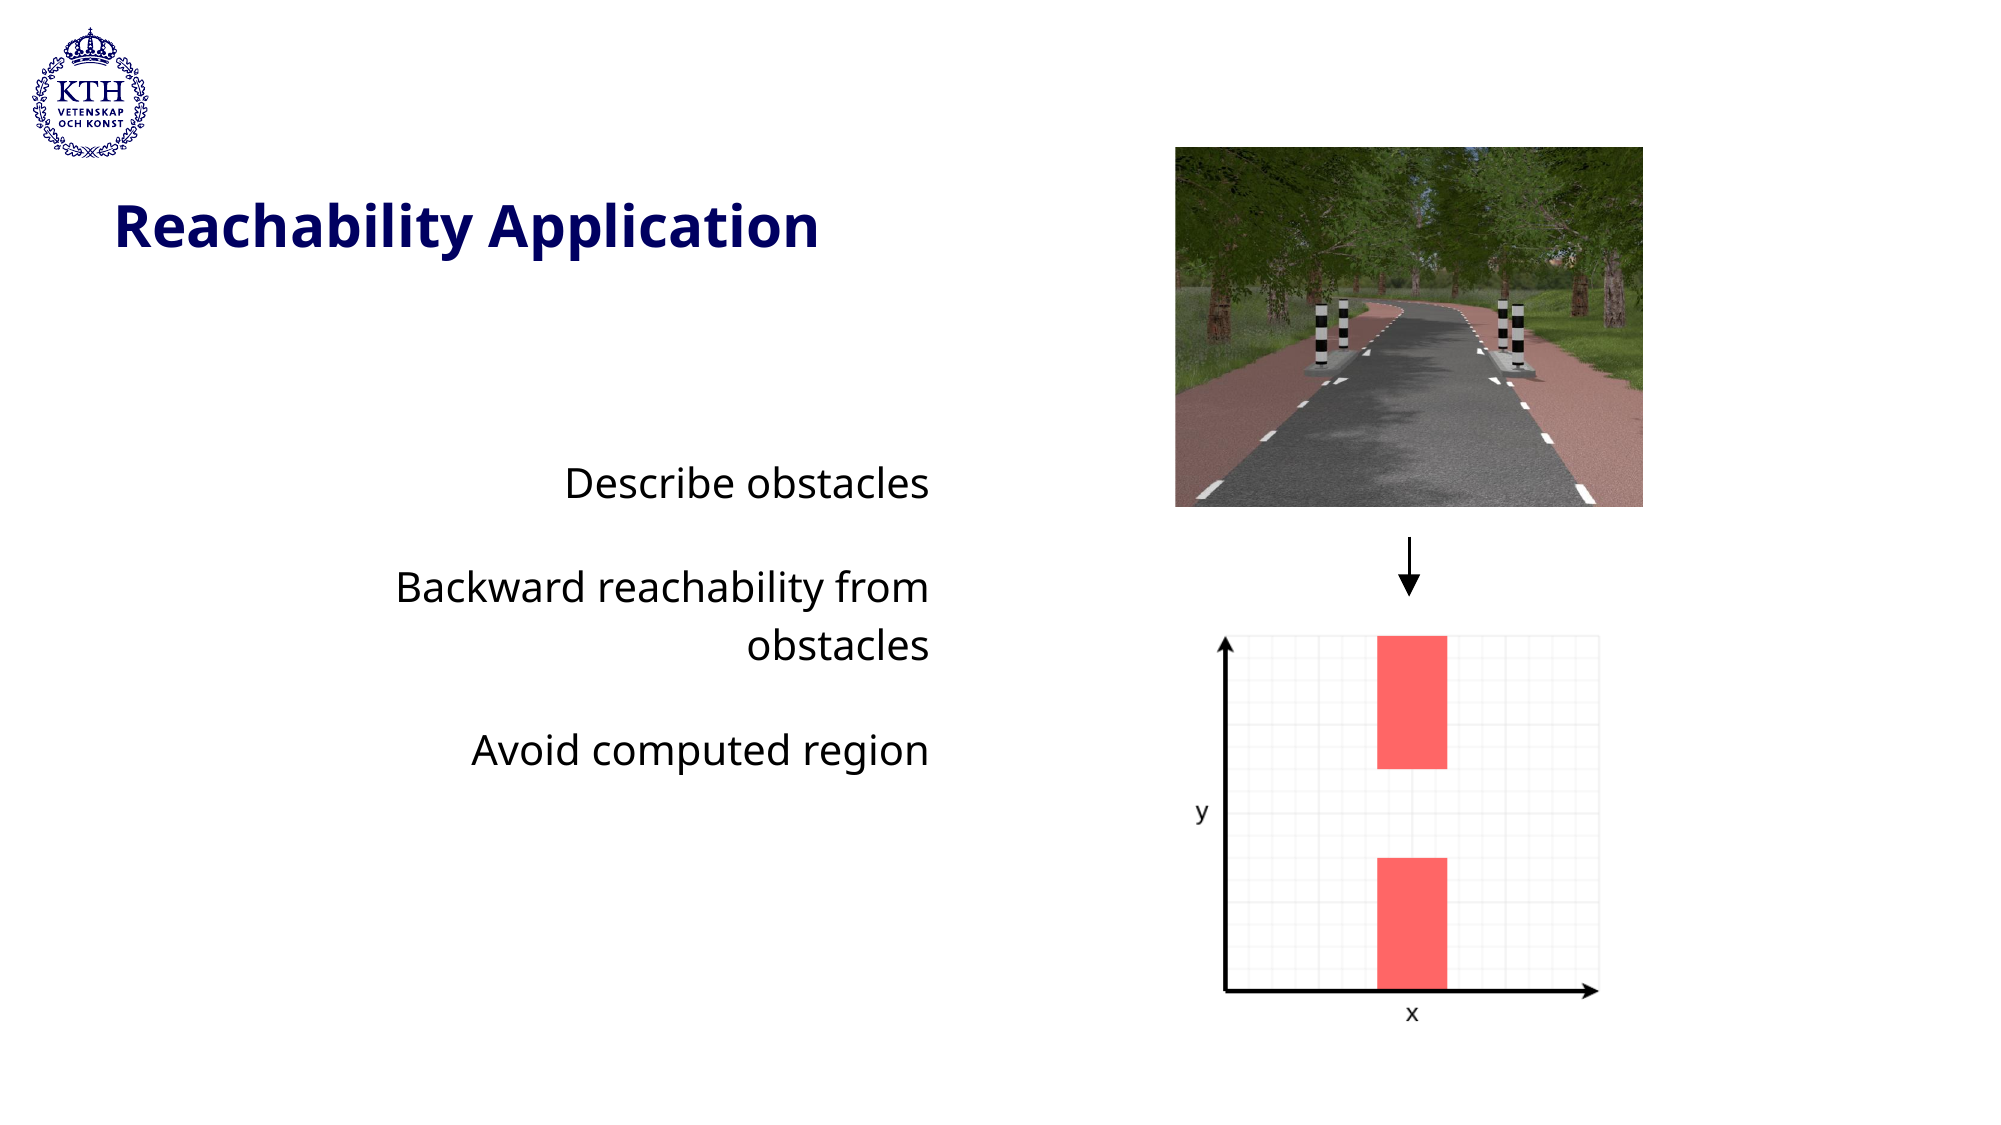

# Reachability Application
Describe obstacles
Backward reachability from obstacles
Avoid computed region